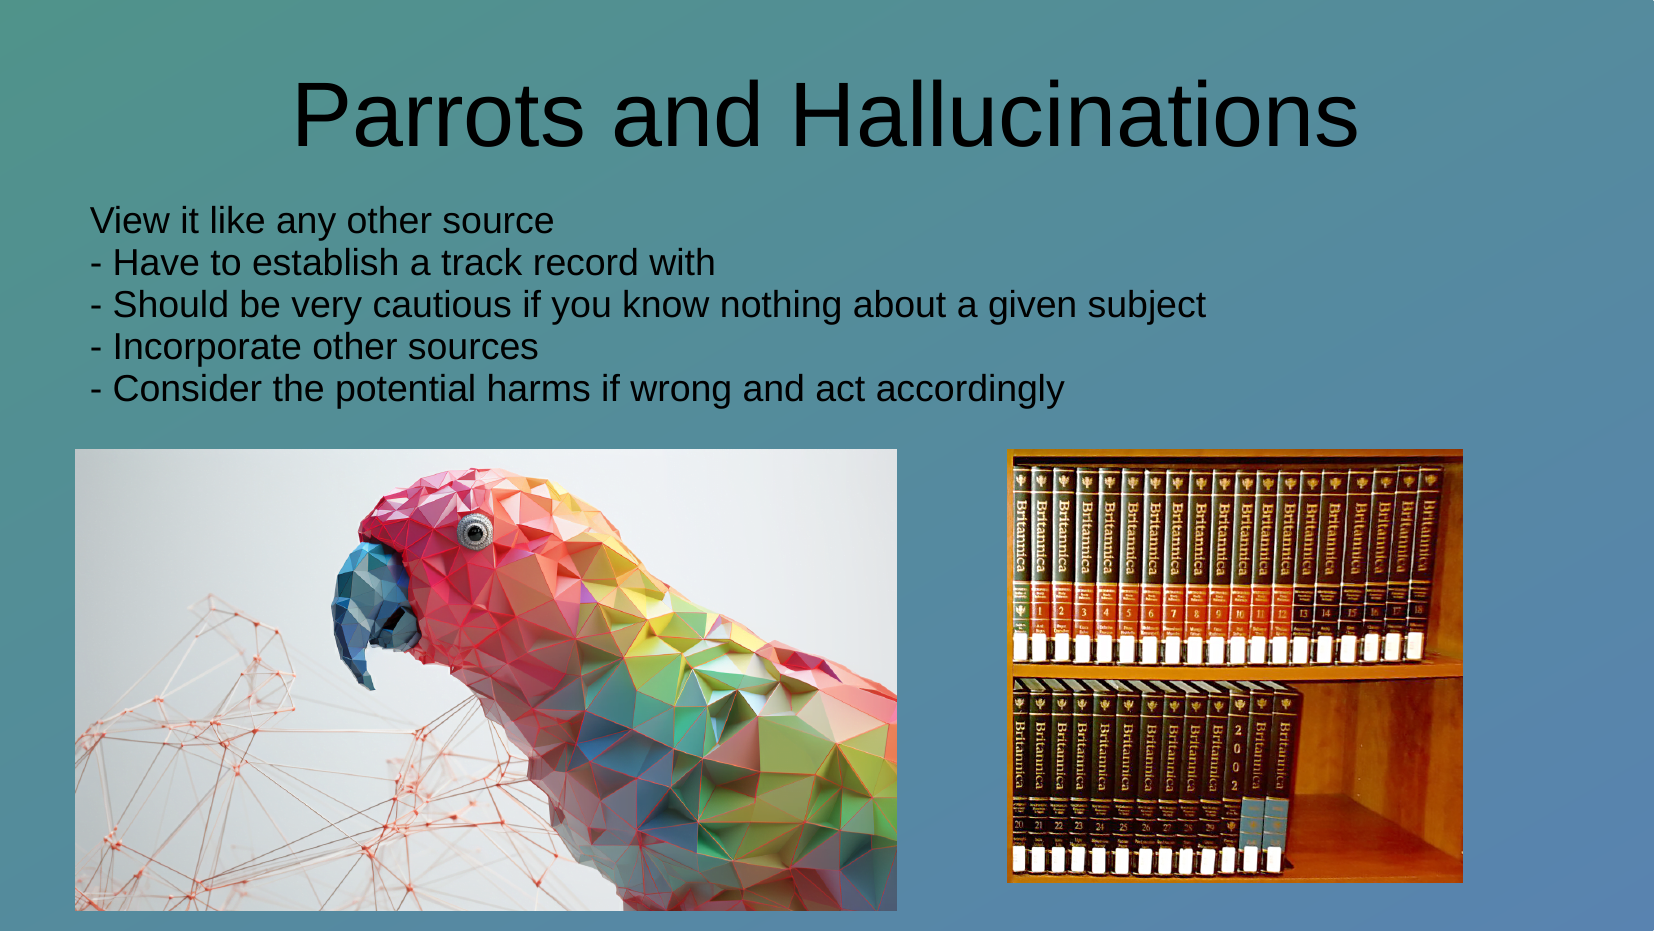

# Parrots and Hallucinations
View it like any other source
- Have to establish a track record with
- Should be very cautious if you know nothing about a given subject
- Incorporate other sources
- Consider the potential harms if wrong and act accordingly